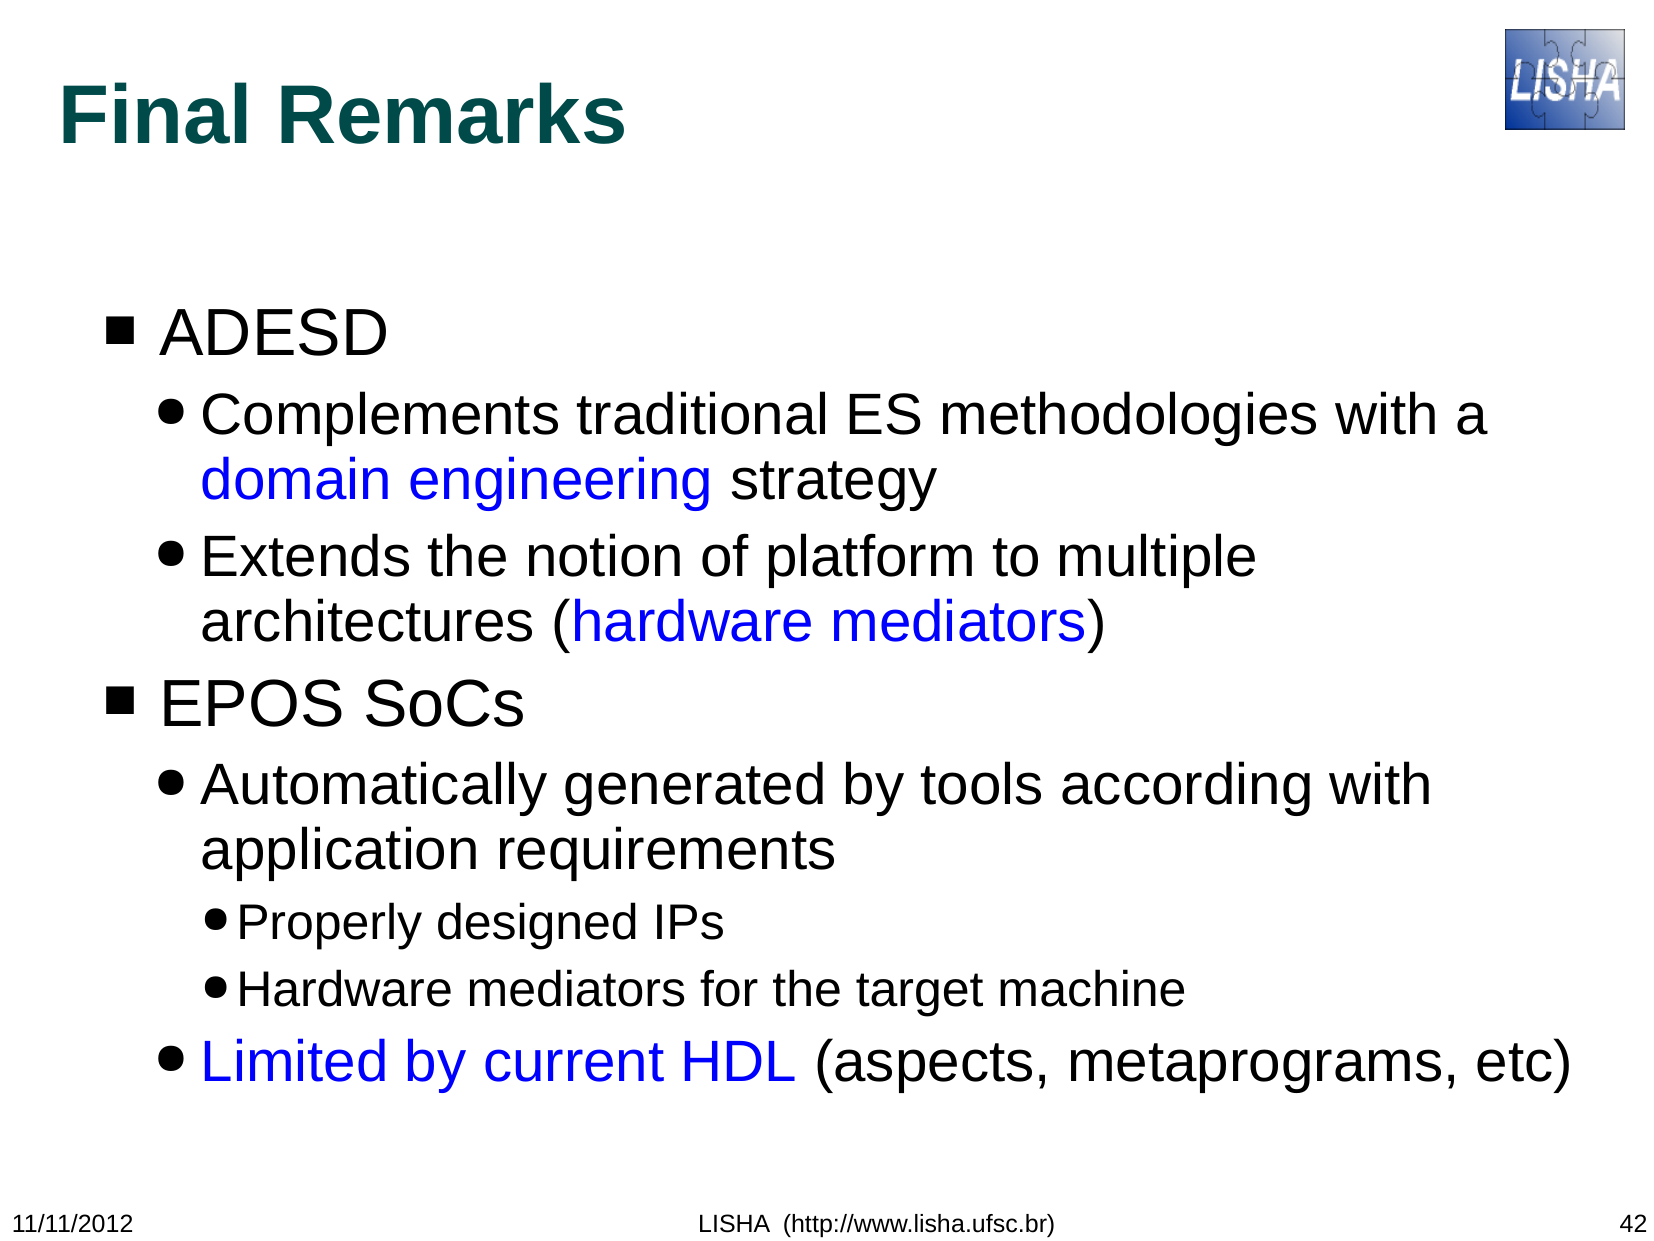

# Final Remarks
ADESD
Complements traditional ES methodologies with a domain engineering strategy
Extends the notion of platform to multiple architectures (hardware mediators)
EPOS SoCs
Automatically generated by tools according with application requirements
Properly designed IPs
Hardware mediators for the target machine
Limited by current HDL (aspects, metaprograms, etc)